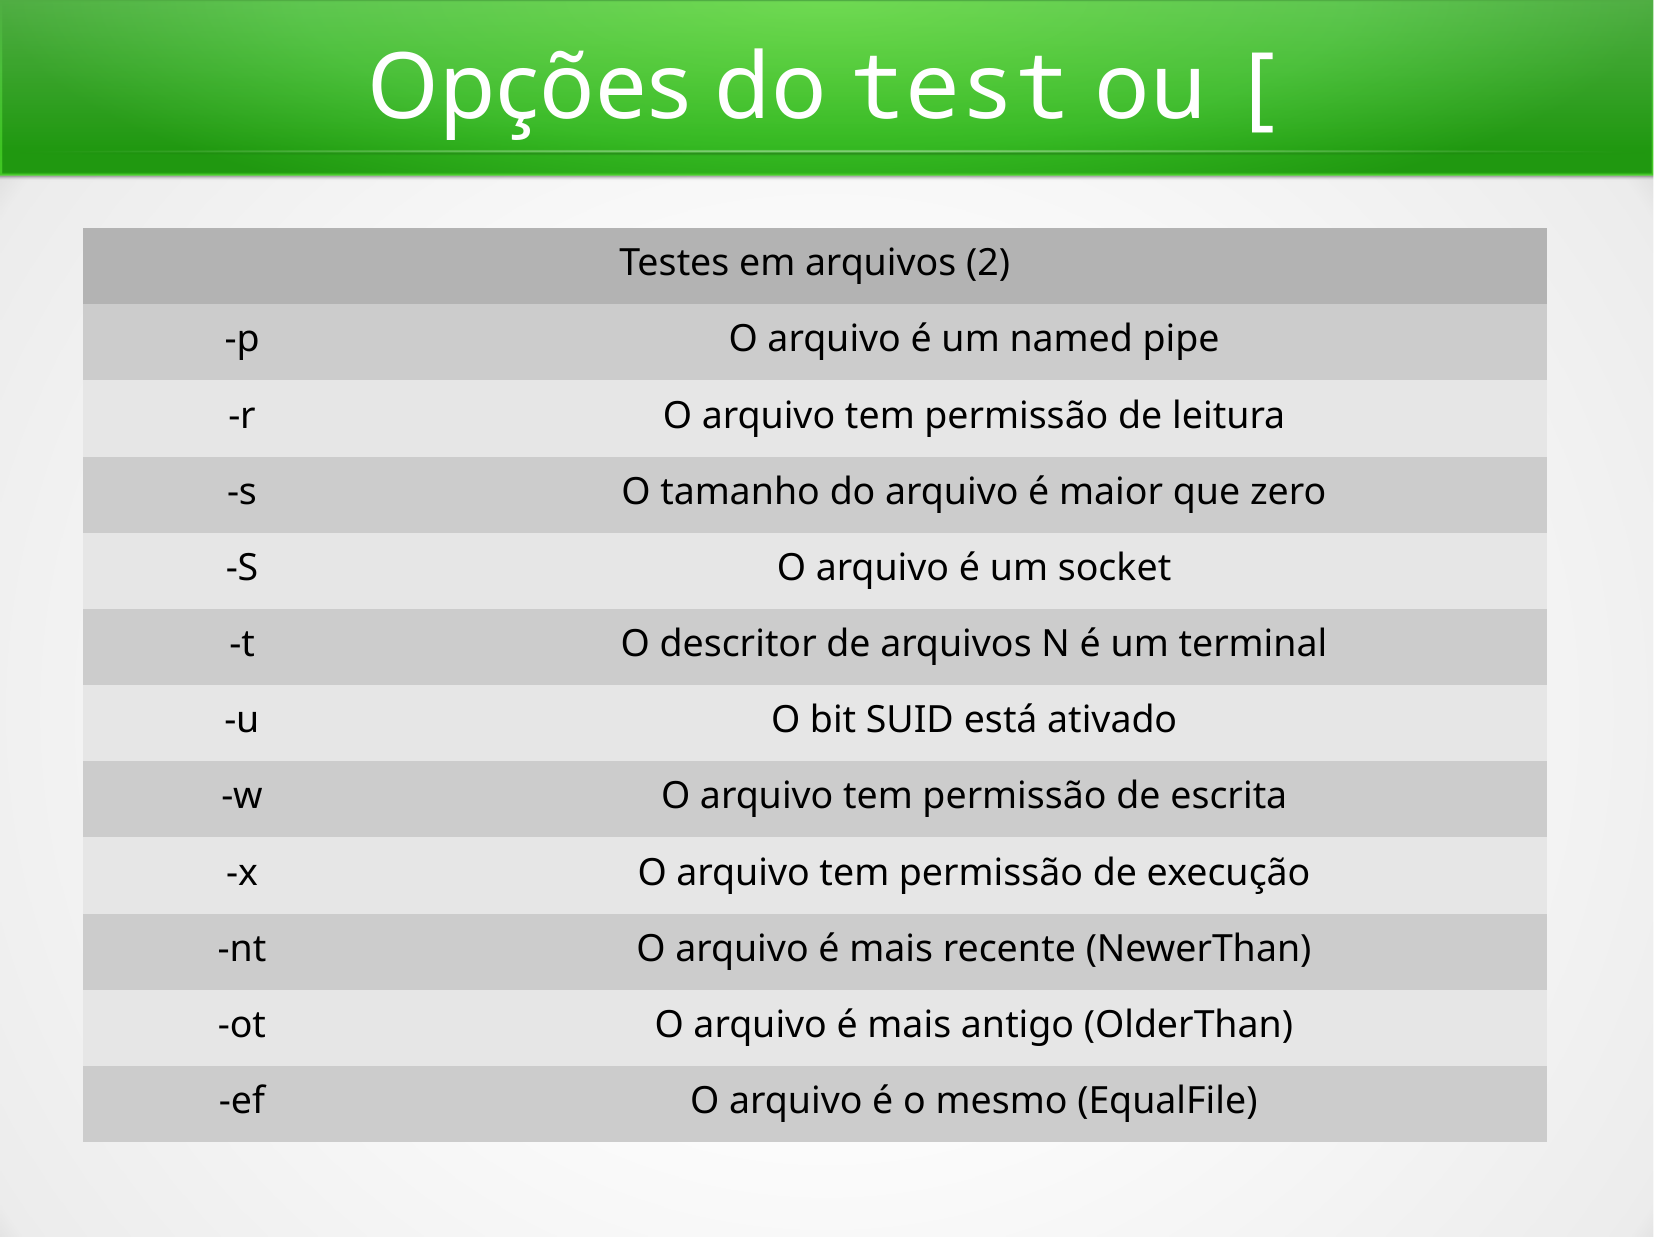

# Opções do test ou [
| Testes em arquivos (2) | |
| --- | --- |
| -p | O arquivo é um named pipe |
| -r | O arquivo tem permissão de leitura |
| -s | O tamanho do arquivo é maior que zero |
| -S | O arquivo é um socket |
| -t | O descritor de arquivos N é um terminal |
| -u | O bit SUID está ativado |
| -w | O arquivo tem permissão de escrita |
| -x | O arquivo tem permissão de execução |
| -nt | O arquivo é mais recente (NewerThan) |
| -ot | O arquivo é mais antigo (OlderThan) |
| -ef | O arquivo é o mesmo (EqualFile) |